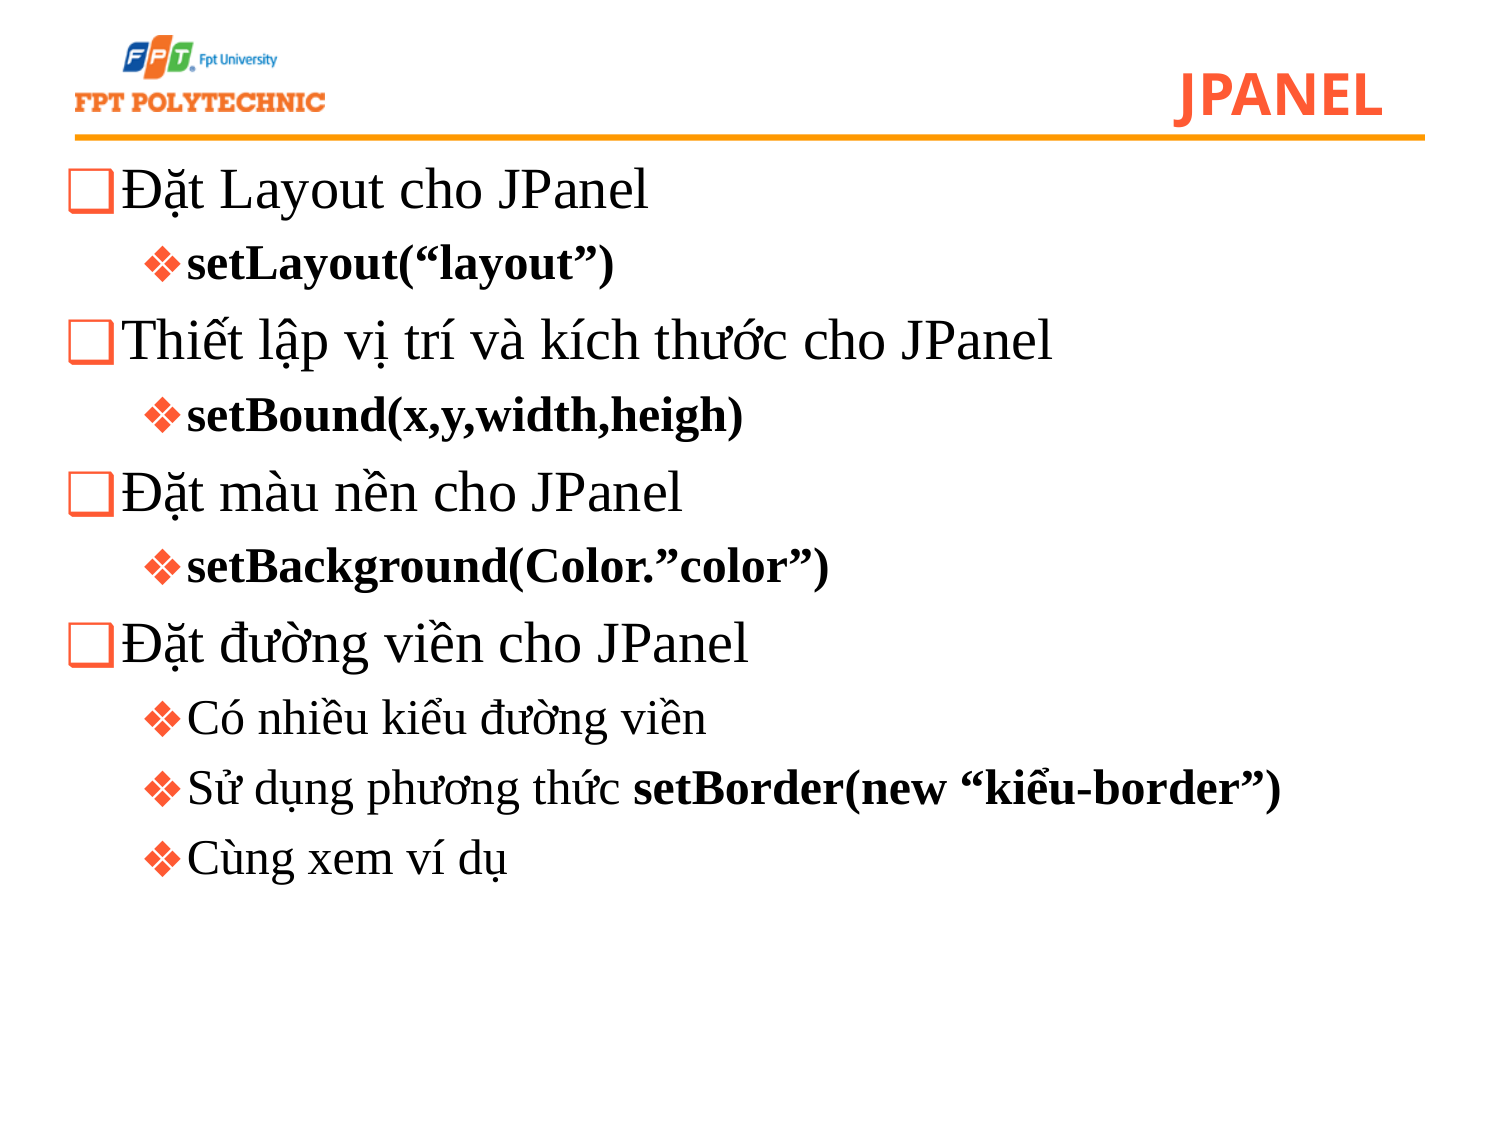

JPanel
# Đặt Layout cho JPanel
setLayout(“layout”)
Thiết lập vị trí và kích thước cho JPanel
setBound(x,y,width,heigh)
Đặt màu nền cho JPanel
setBackground(Color.”color”)
Đặt đường viền cho JPanel
Có nhiều kiểu đường viền
Sử dụng phương thức setBorder(new “kiểu-border”)
Cùng xem ví dụ